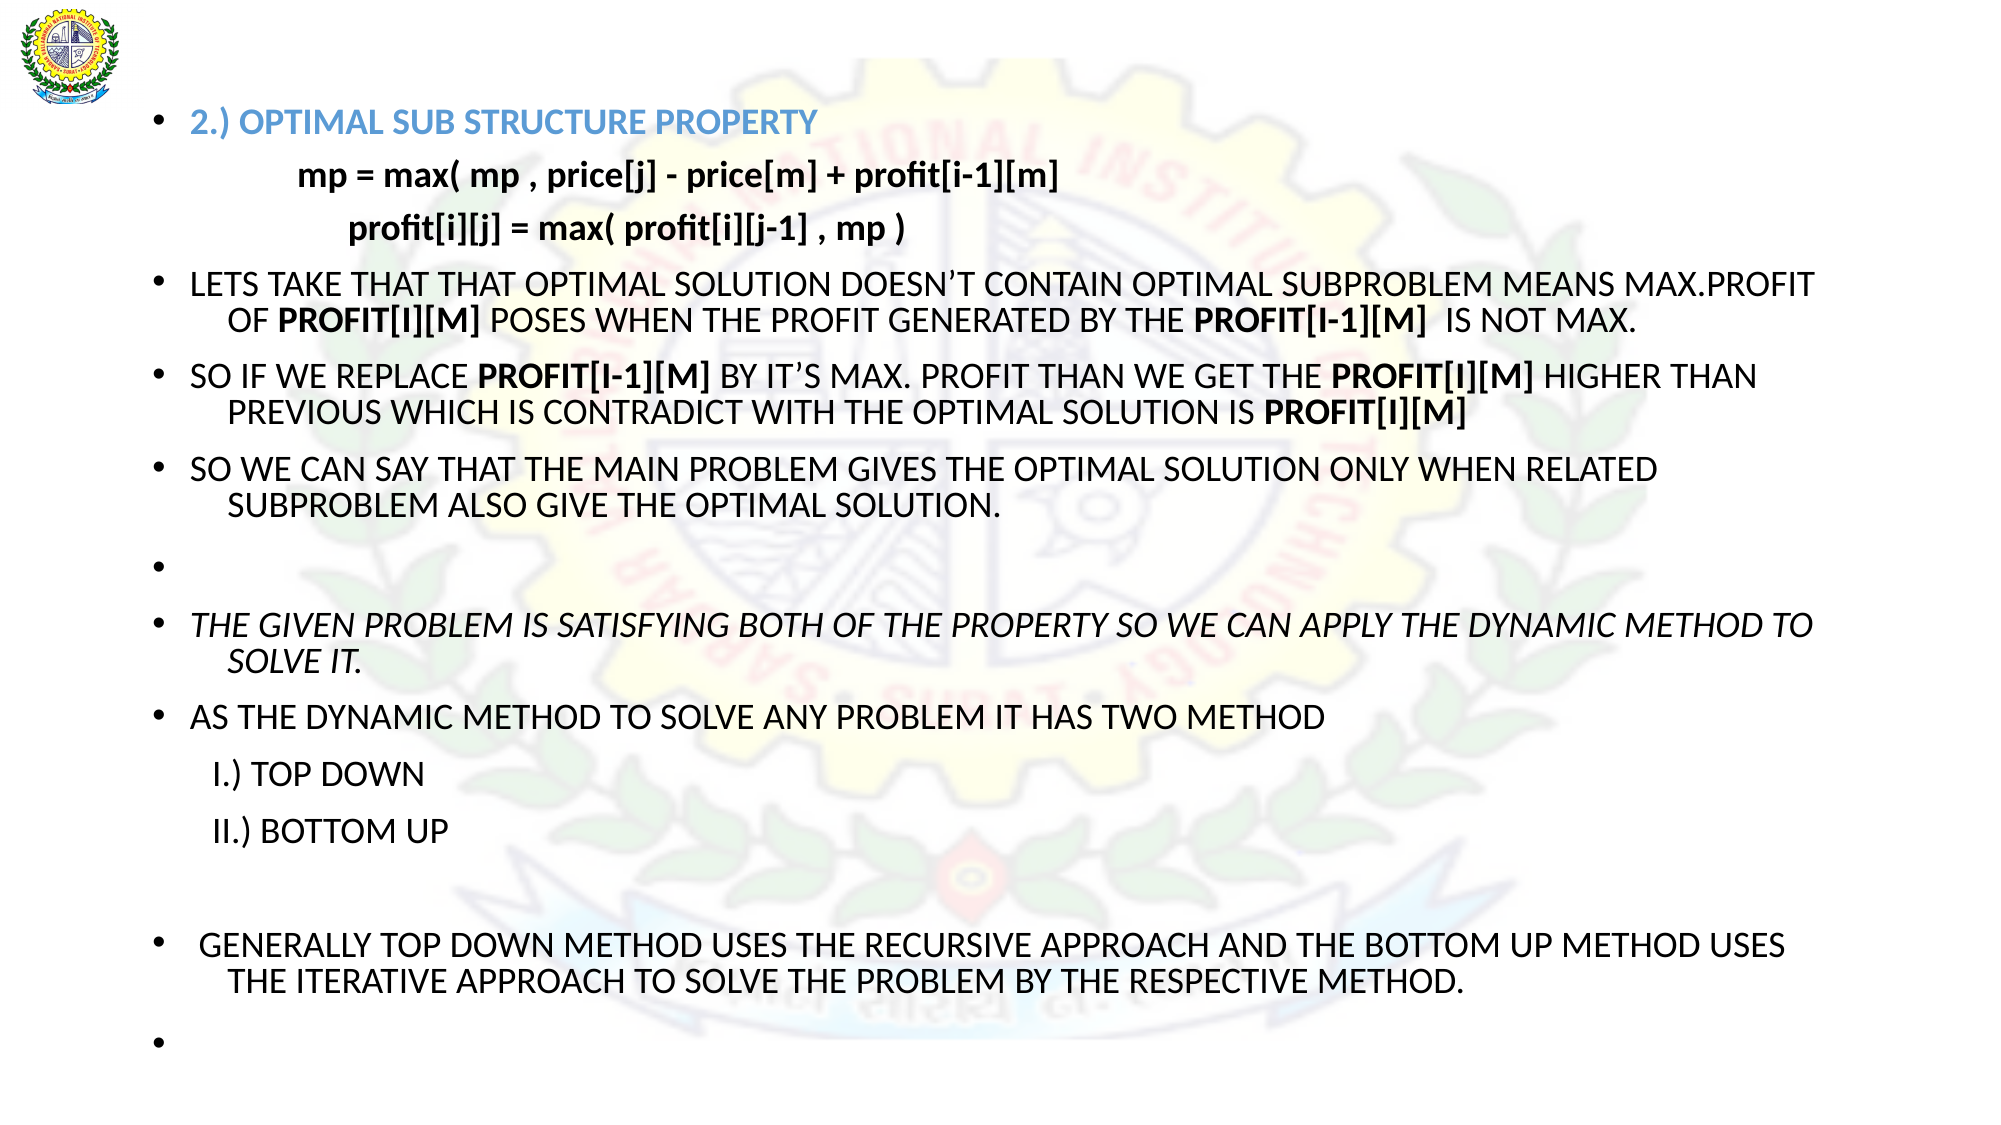

# 2.) OPTIMAL SUB STRUCTURE PROPERTY
 mp = max( mp , price[j] - price[m] + profit[i-1][m]
 profit[i][j] = max( profit[i][j-1] , mp )
LETS TAKE THAT THAT OPTIMAL SOLUTION DOESN’T CONTAIN OPTIMAL SUBPROBLEM MEANS MAX.PROFIT OF PROFIT[I][M] POSES WHEN THE PROFIT GENERATED BY THE PROFIT[I-1][M] IS NOT MAX.
SO IF WE REPLACE PROFIT[I-1][M] BY IT’S MAX. PROFIT THAN WE GET THE PROFIT[I][M] HIGHER THAN PREVIOUS WHICH IS CONTRADICT WITH THE OPTIMAL SOLUTION IS PROFIT[I][M]
SO WE CAN SAY THAT THE MAIN PROBLEM GIVES THE OPTIMAL SOLUTION ONLY WHEN RELATED SUBPROBLEM ALSO GIVE THE OPTIMAL SOLUTION.
THE GIVEN PROBLEM IS SATISFYING BOTH OF THE PROPERTY SO WE CAN APPLY THE DYNAMIC METHOD TO SOLVE IT.
AS THE DYNAMIC METHOD TO SOLVE ANY PROBLEM IT HAS TWO METHOD
 I.) TOP DOWN
 II.) BOTTOM UP
 GENERALLY TOP DOWN METHOD USES THE RECURSIVE APPROACH AND THE BOTTOM UP METHOD USES THE ITERATIVE APPROACH TO SOLVE THE PROBLEM BY THE RESPECTIVE METHOD.